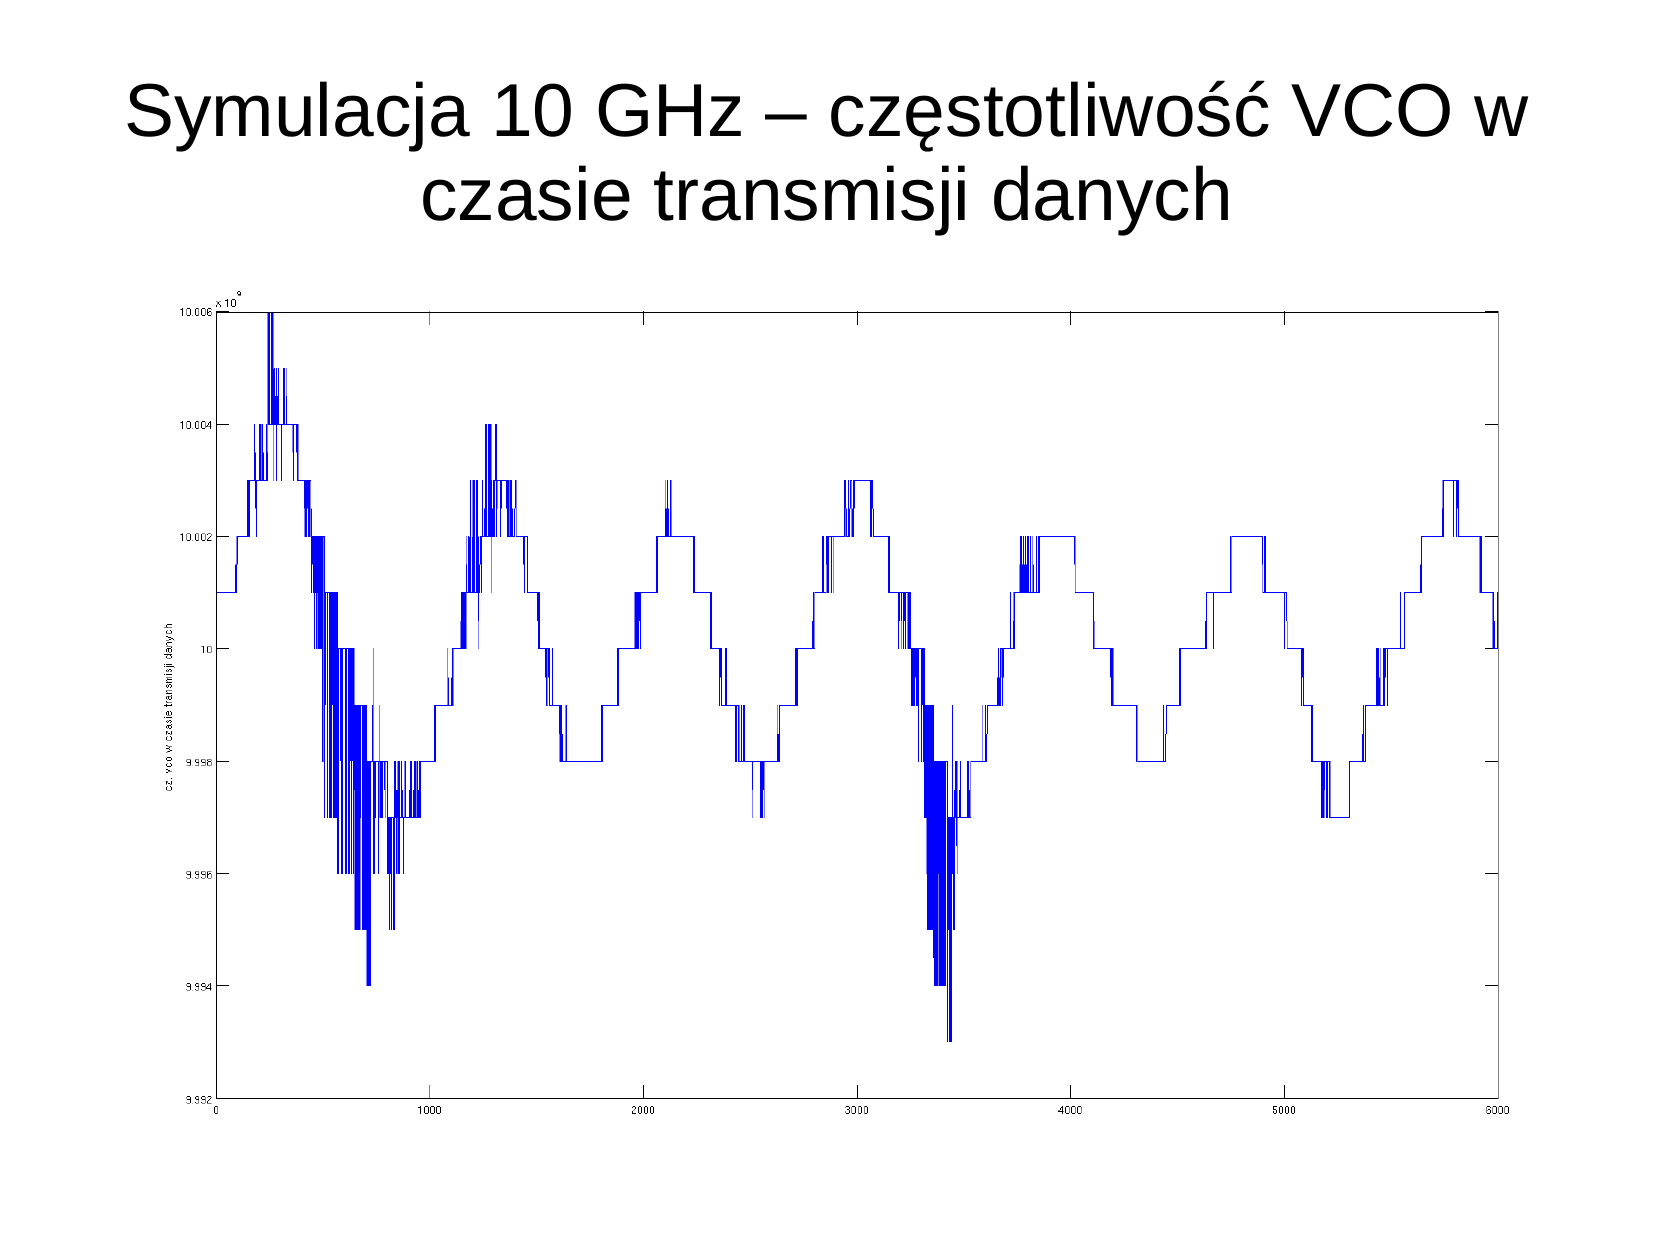

# Symulacja 10 GHz – częstotliwość VCO w czasie transmisji danych